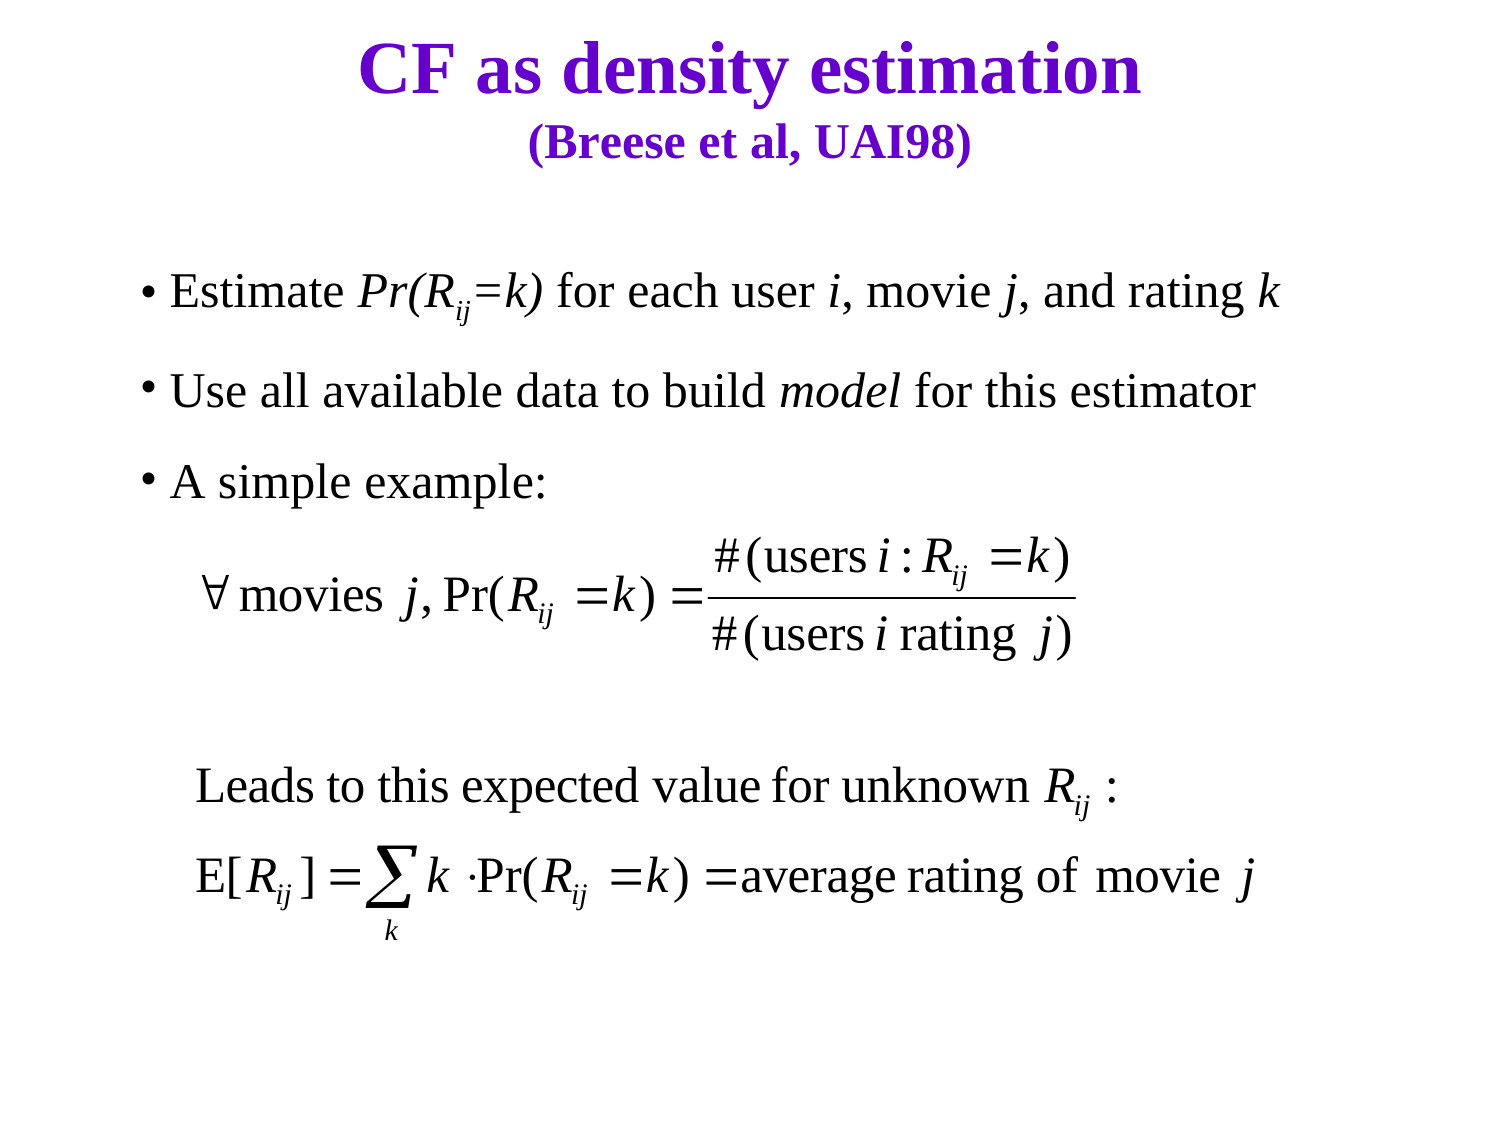

# CF as density estimation (Breese et al, UAI98)
 Estimate Pr(Rij=k) for each user i, movie j, and rating k
 Use all available data to build model for this estimator
 A simple example: